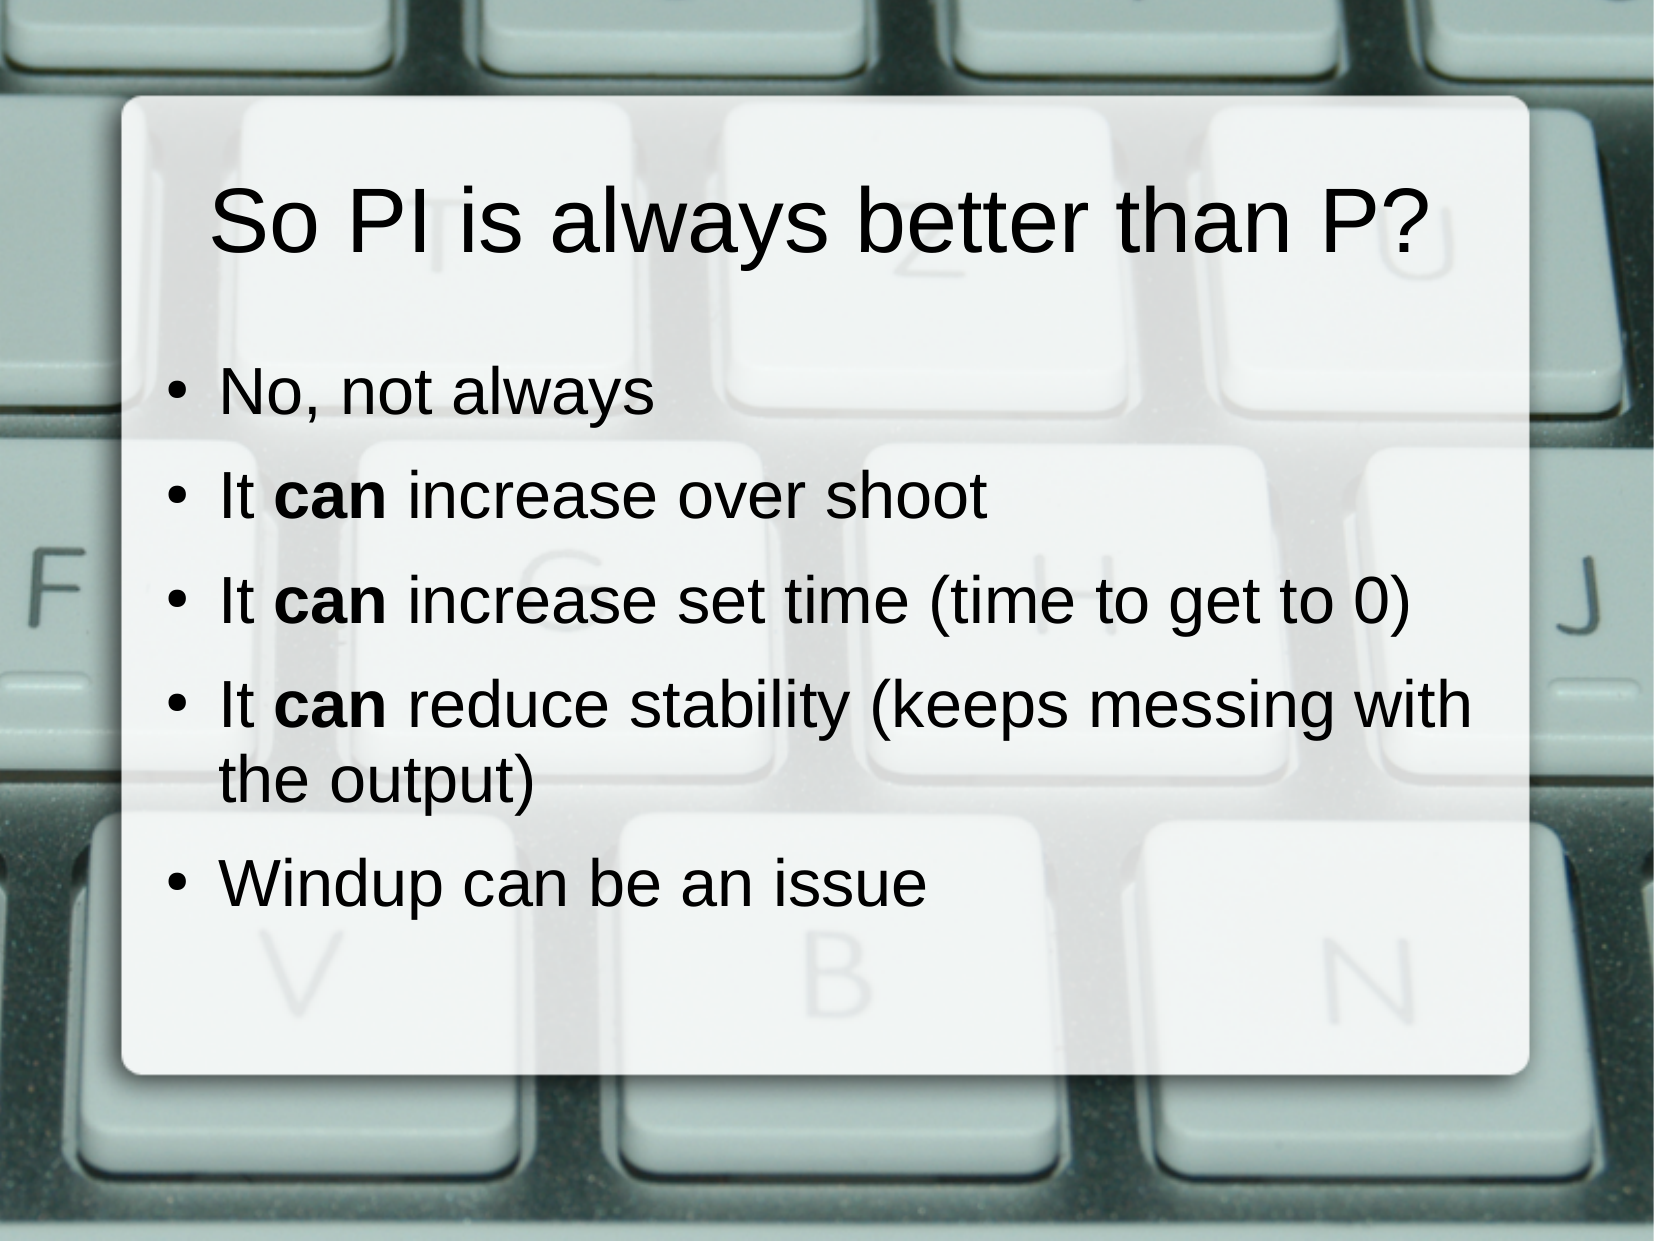

# So PI is always better than P?
No, not always
It can increase over shoot
It can increase set time (time to get to 0)
It can reduce stability (keeps messing with the output)
Windup can be an issue